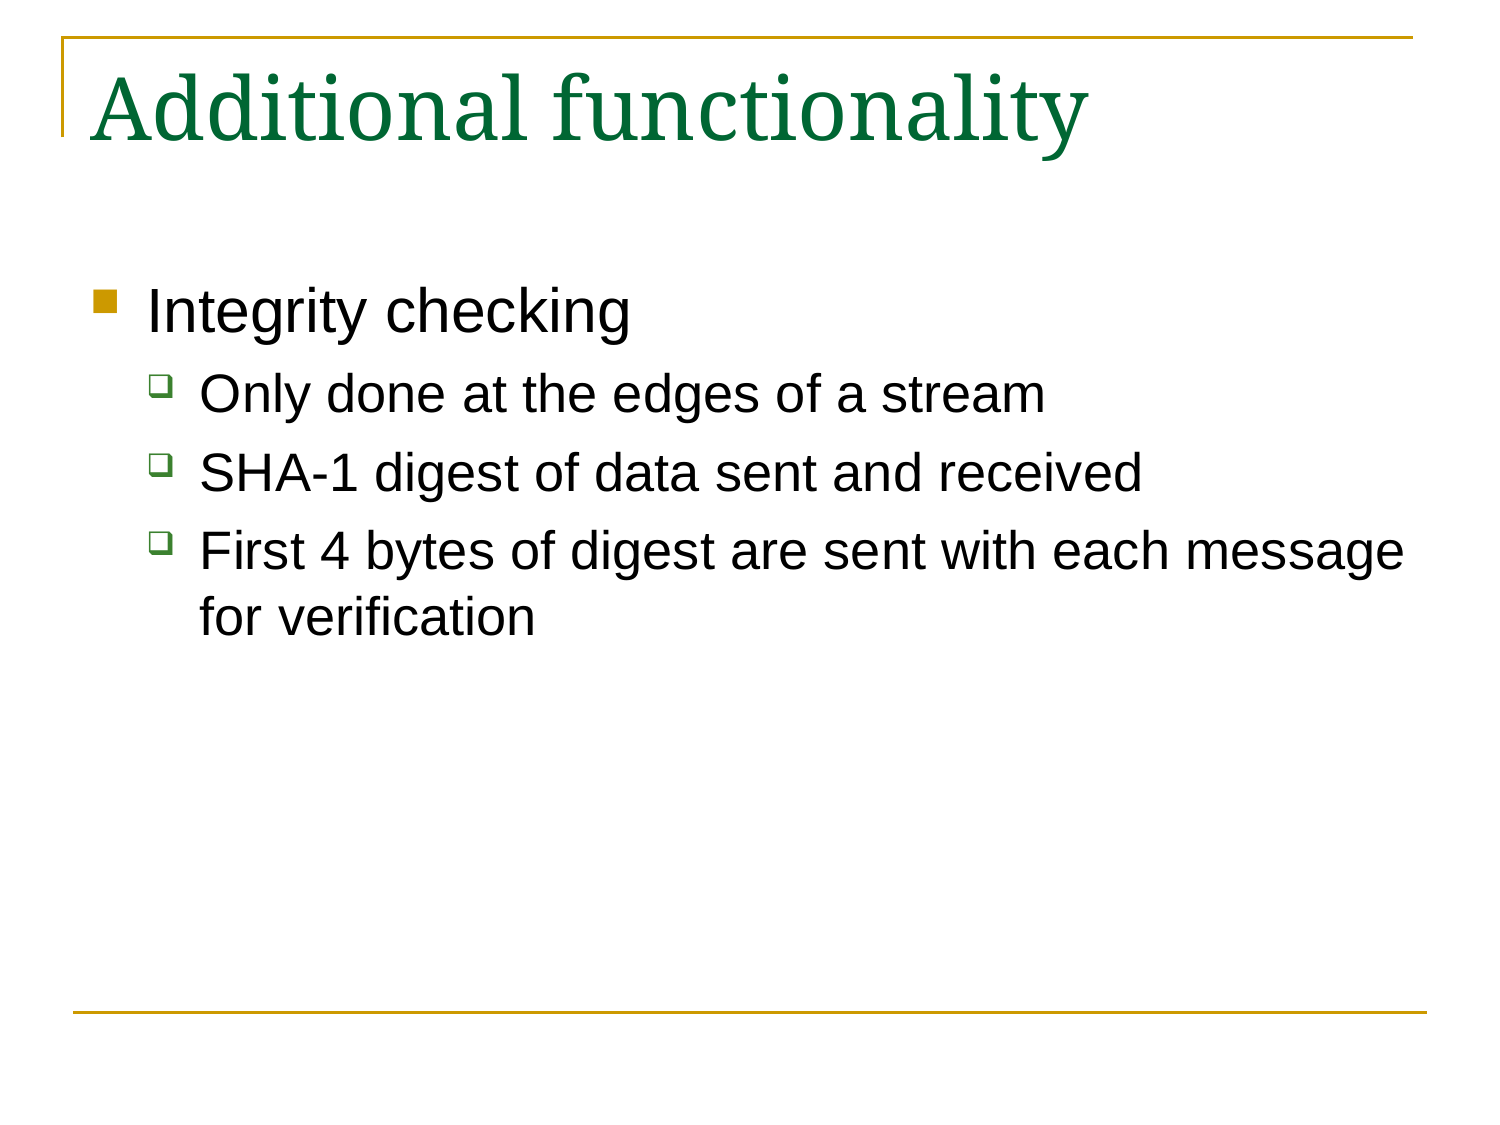

# Additional functionality
Integrity checking
Only done at the edges of a stream
SHA-1 digest of data sent and received
First 4 bytes of digest are sent with each message for verification